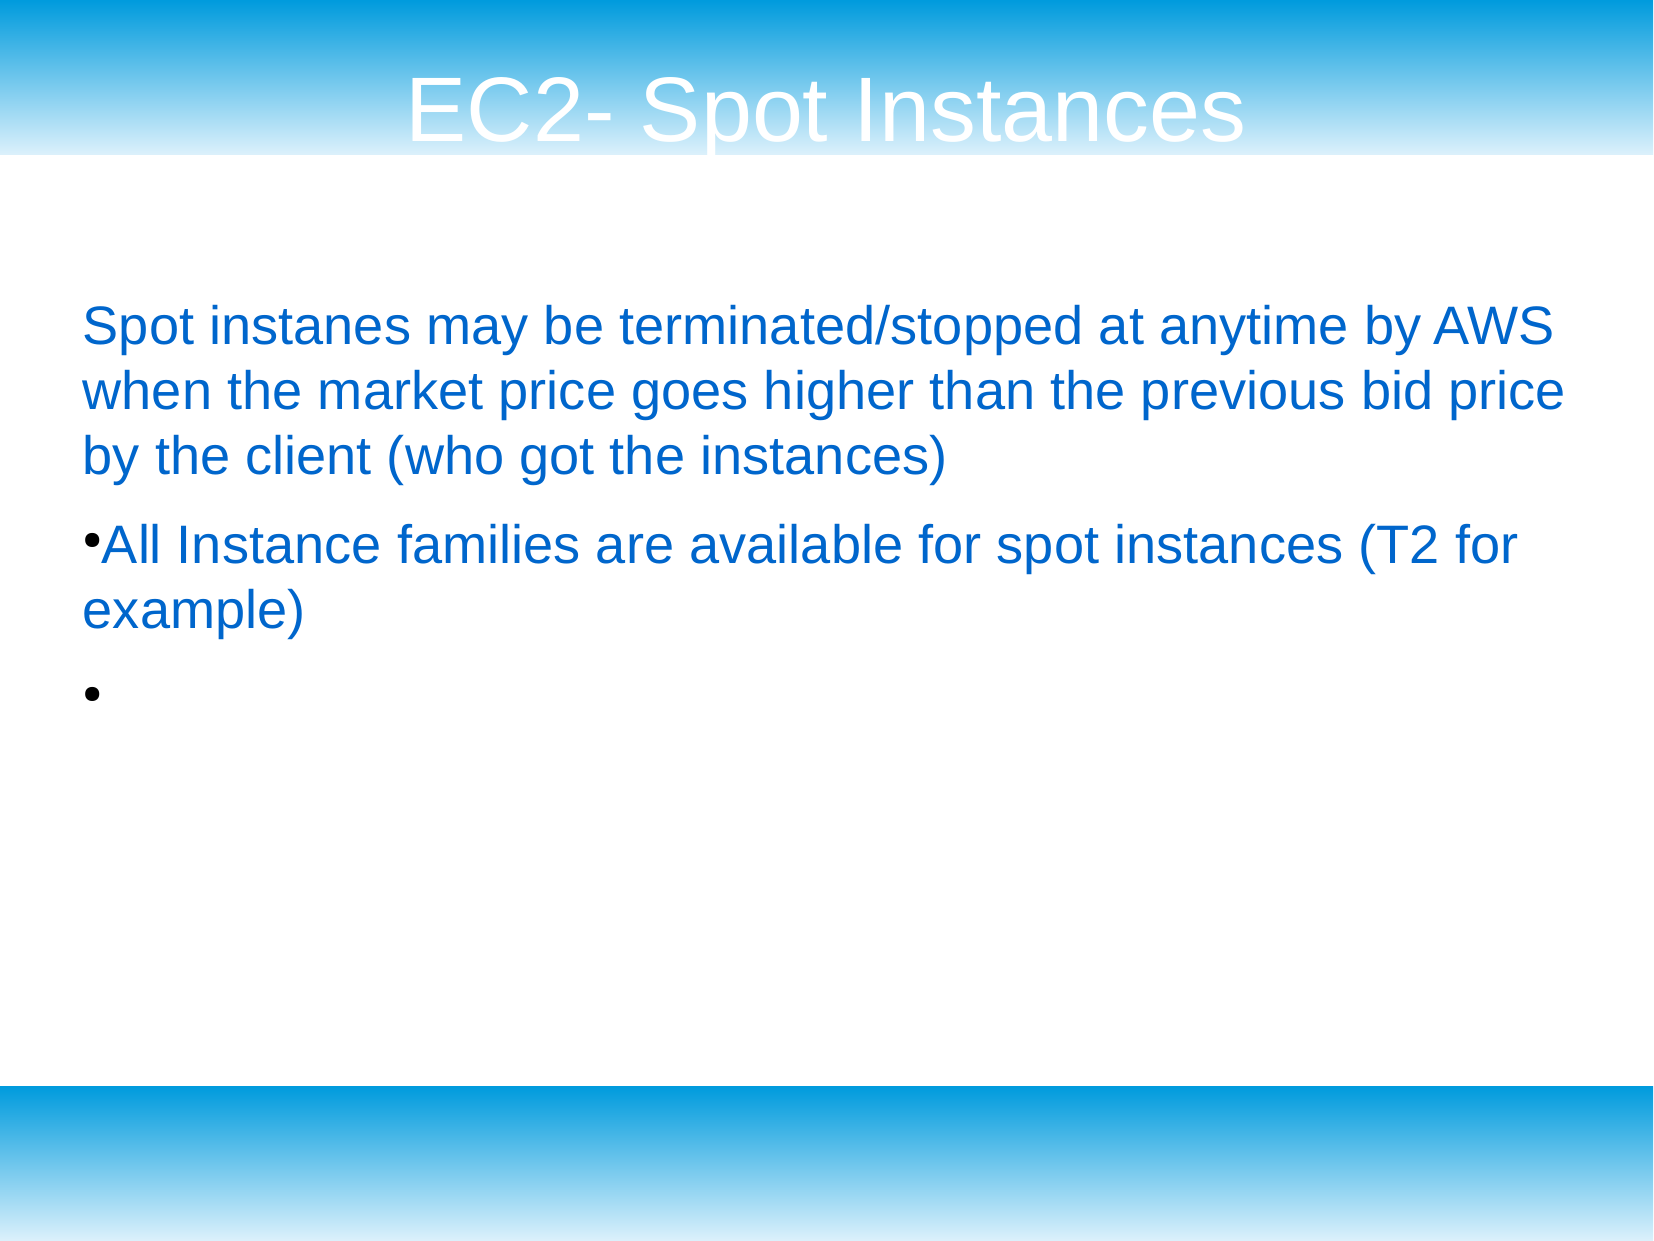

# EC2- Spot Instances
Spot instanes may be terminated/stopped at anytime by AWS when the market price goes higher than the previous bid price by the client (who got the instances)
All Instance families are available for spot instances (T2 for example)